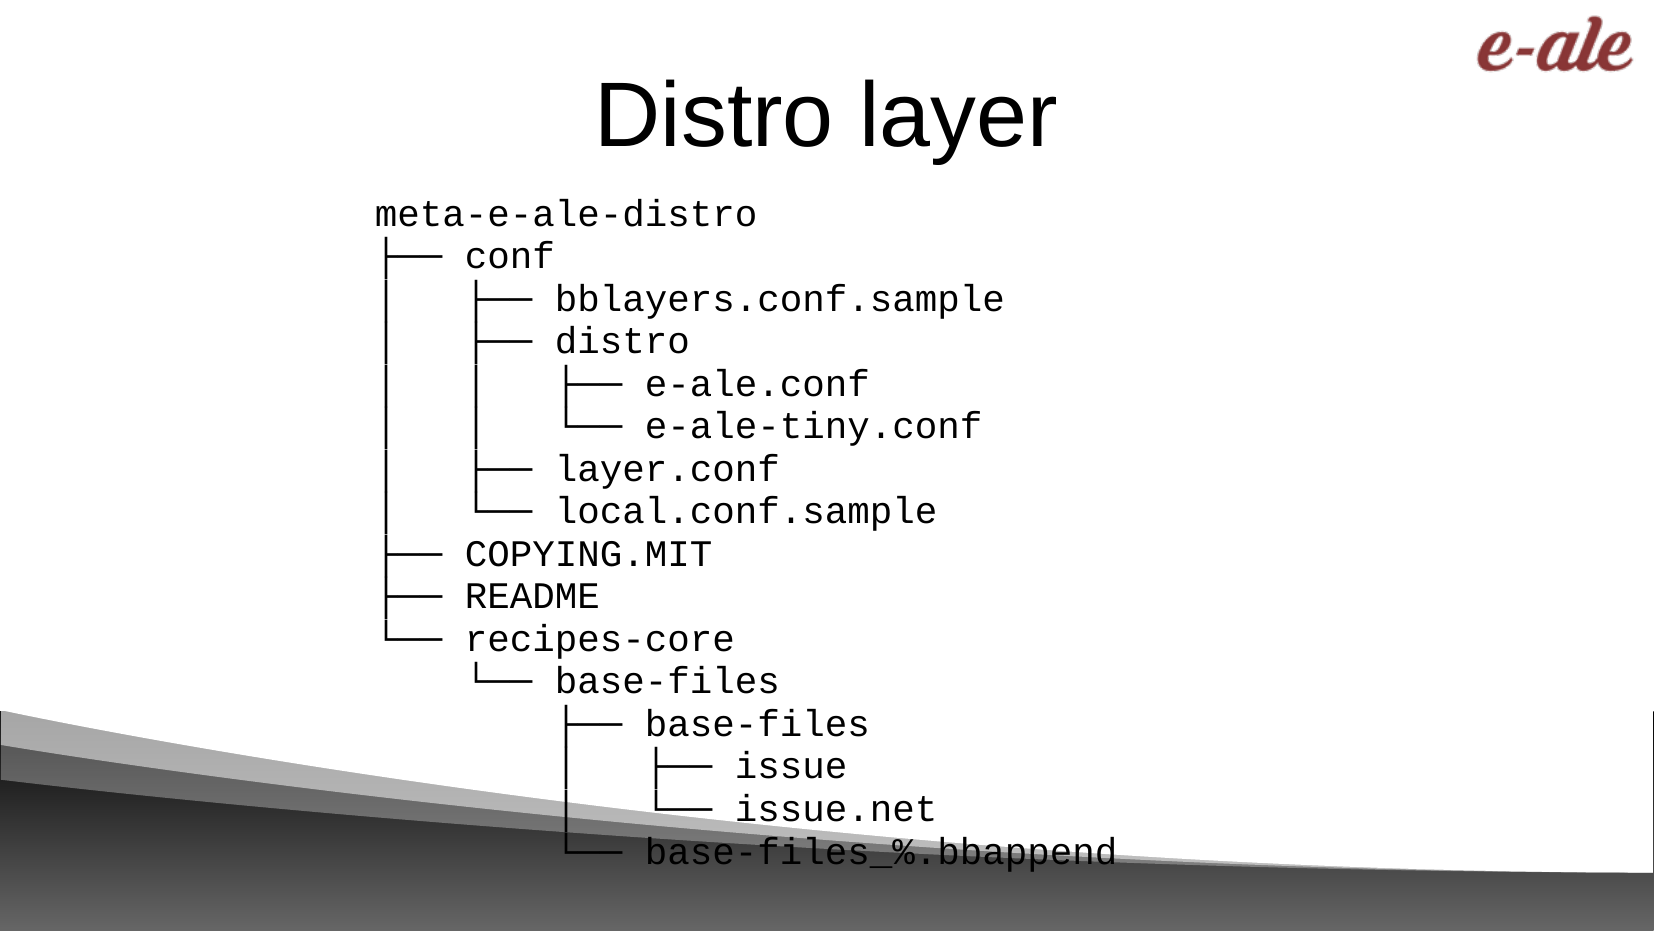

# Distro layer
meta-e-ale-distro
├── conf
│   ├── bblayers.conf.sample
│   ├── distro
│   │   ├── e-ale.conf
│   │   └── e-ale-tiny.conf
│   ├── layer.conf
│   └── local.conf.sample
├── COPYING.MIT
├── README
└── recipes-core
 └── base-files
 ├── base-files
 │   ├── issue
 │   └── issue.net
 └── base-files_%.bbappend